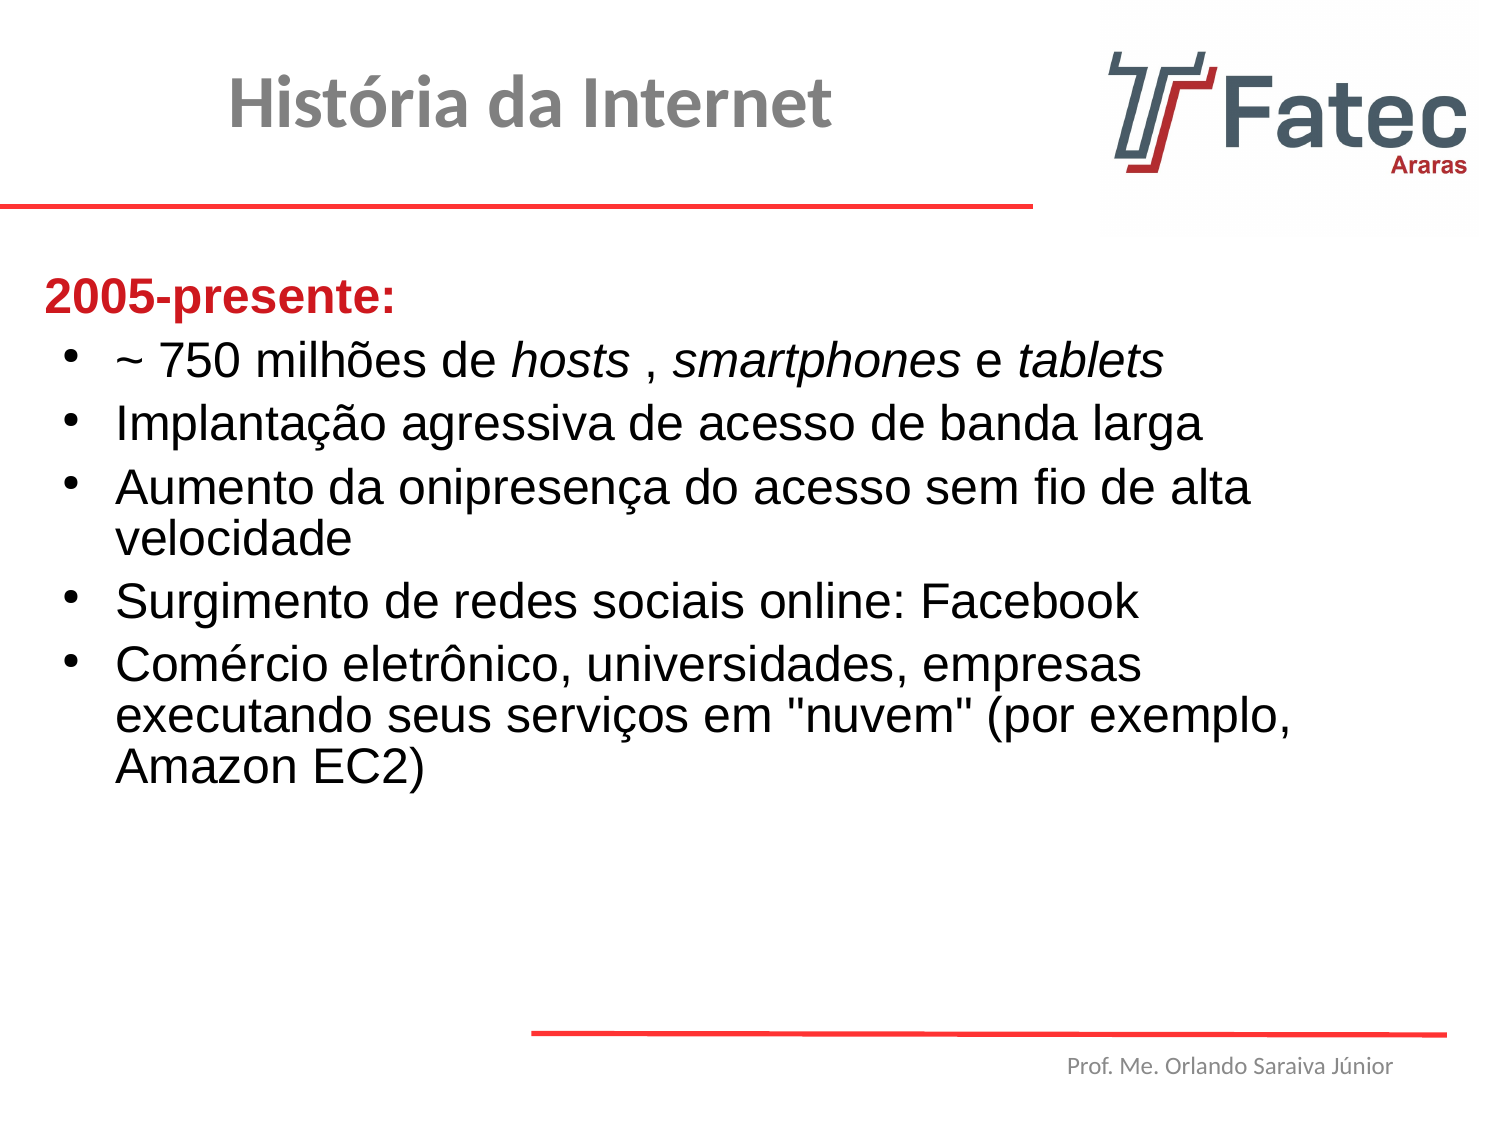

História da Internet
# 2005-presente:
~ 750 milhões de hosts , smartphones e tablets
Implantação agressiva de acesso de banda larga
Aumento da onipresença do acesso sem fio de alta velocidade
Surgimento de redes sociais online: Facebook
Comércio eletrônico, universidades, empresas executando seus serviços em "nuvem" (por exemplo, Amazon EC2)